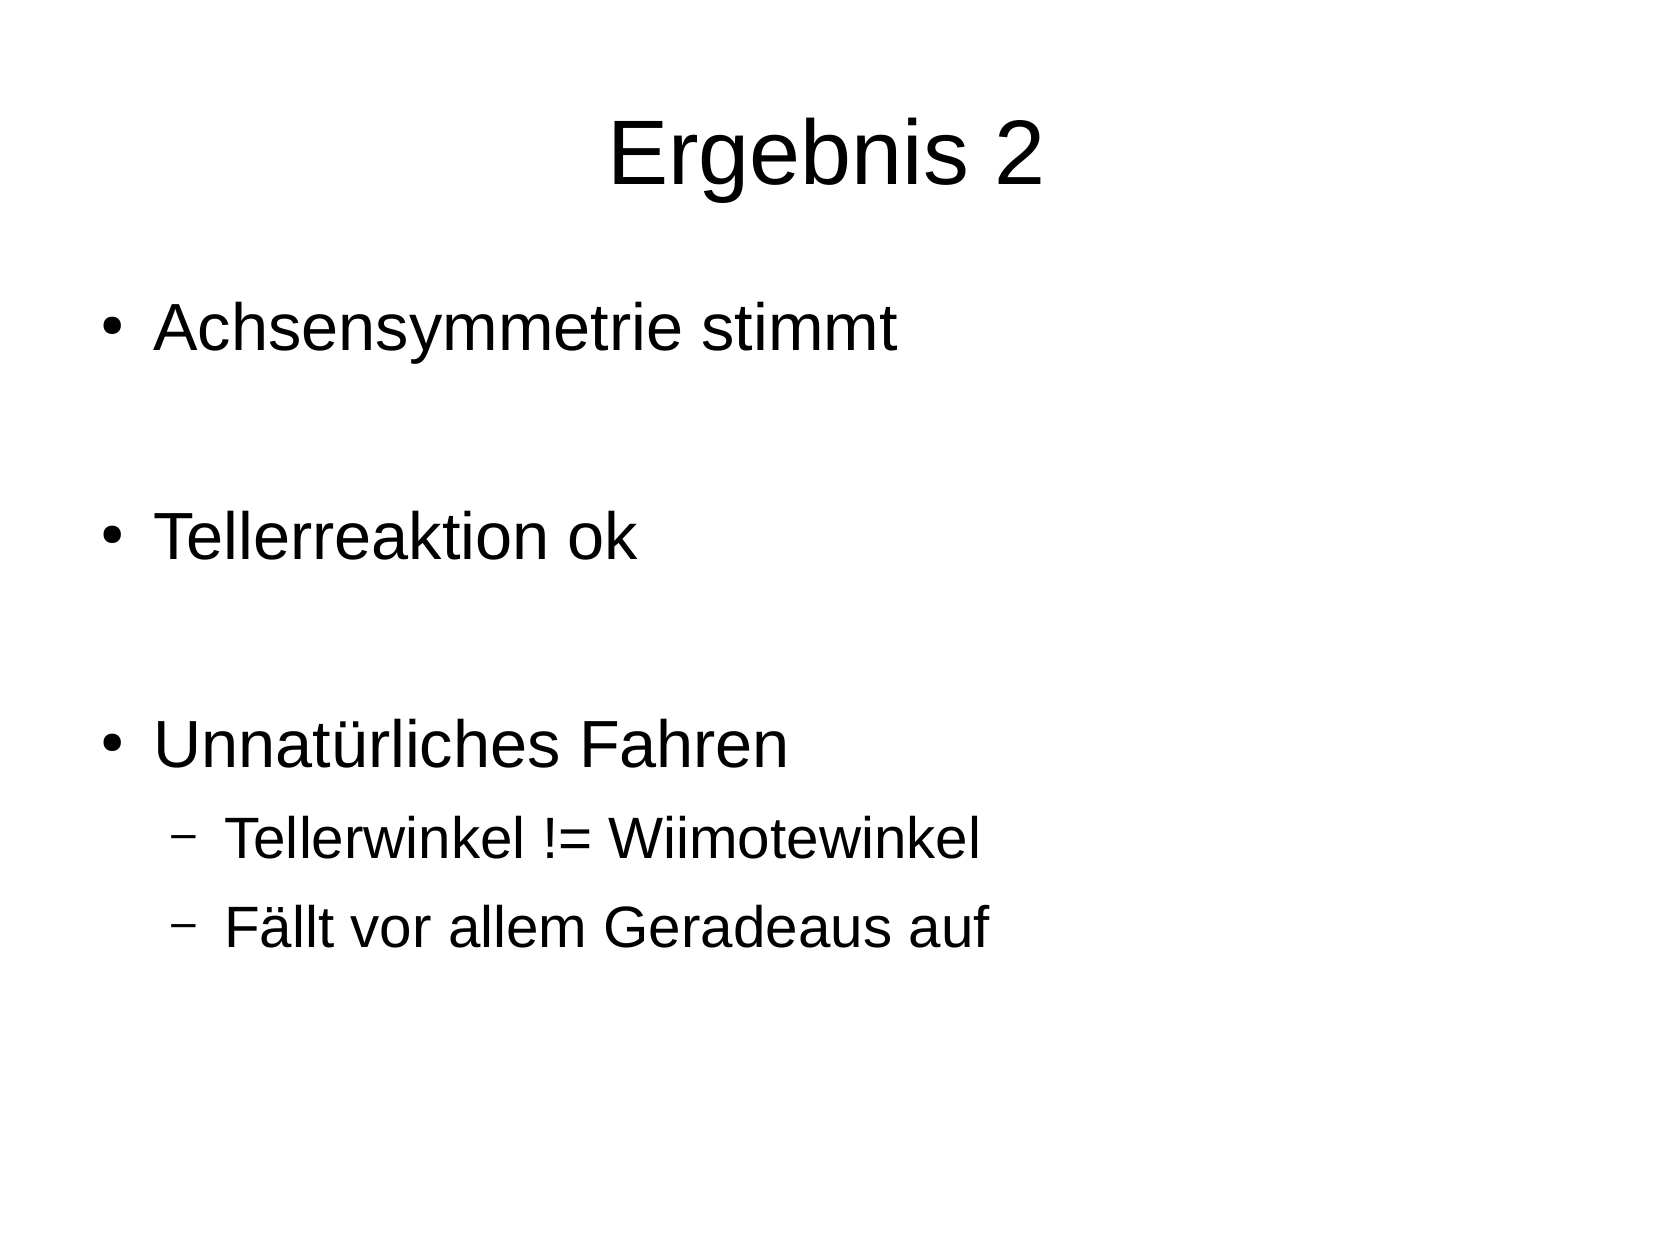

# Ergebnis 2
Achsensymmetrie stimmt
Tellerreaktion ok
Unnatürliches Fahren
Tellerwinkel != Wiimotewinkel
Fällt vor allem Geradeaus auf